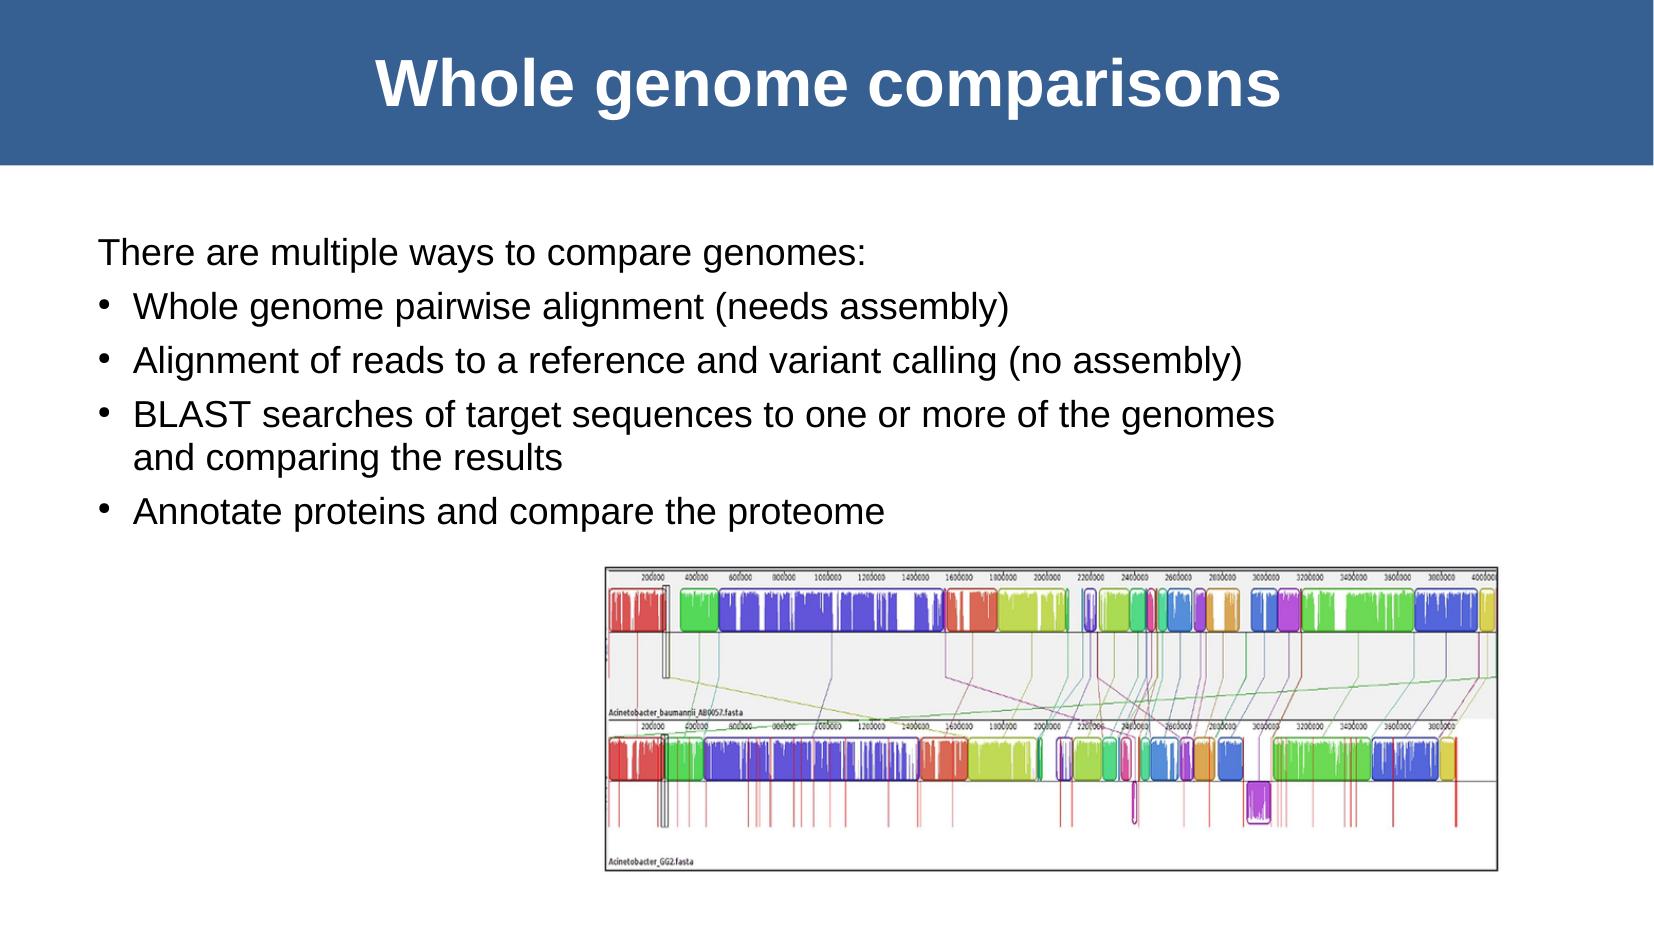

Whole genome comparisons
There are multiple ways to compare genomes:
Whole genome pairwise alignment (needs assembly)
Alignment of reads to a reference and variant calling (no assembly)
BLAST searches of target sequences to one or more of the genomes and comparing the results
Annotate proteins and compare the proteome